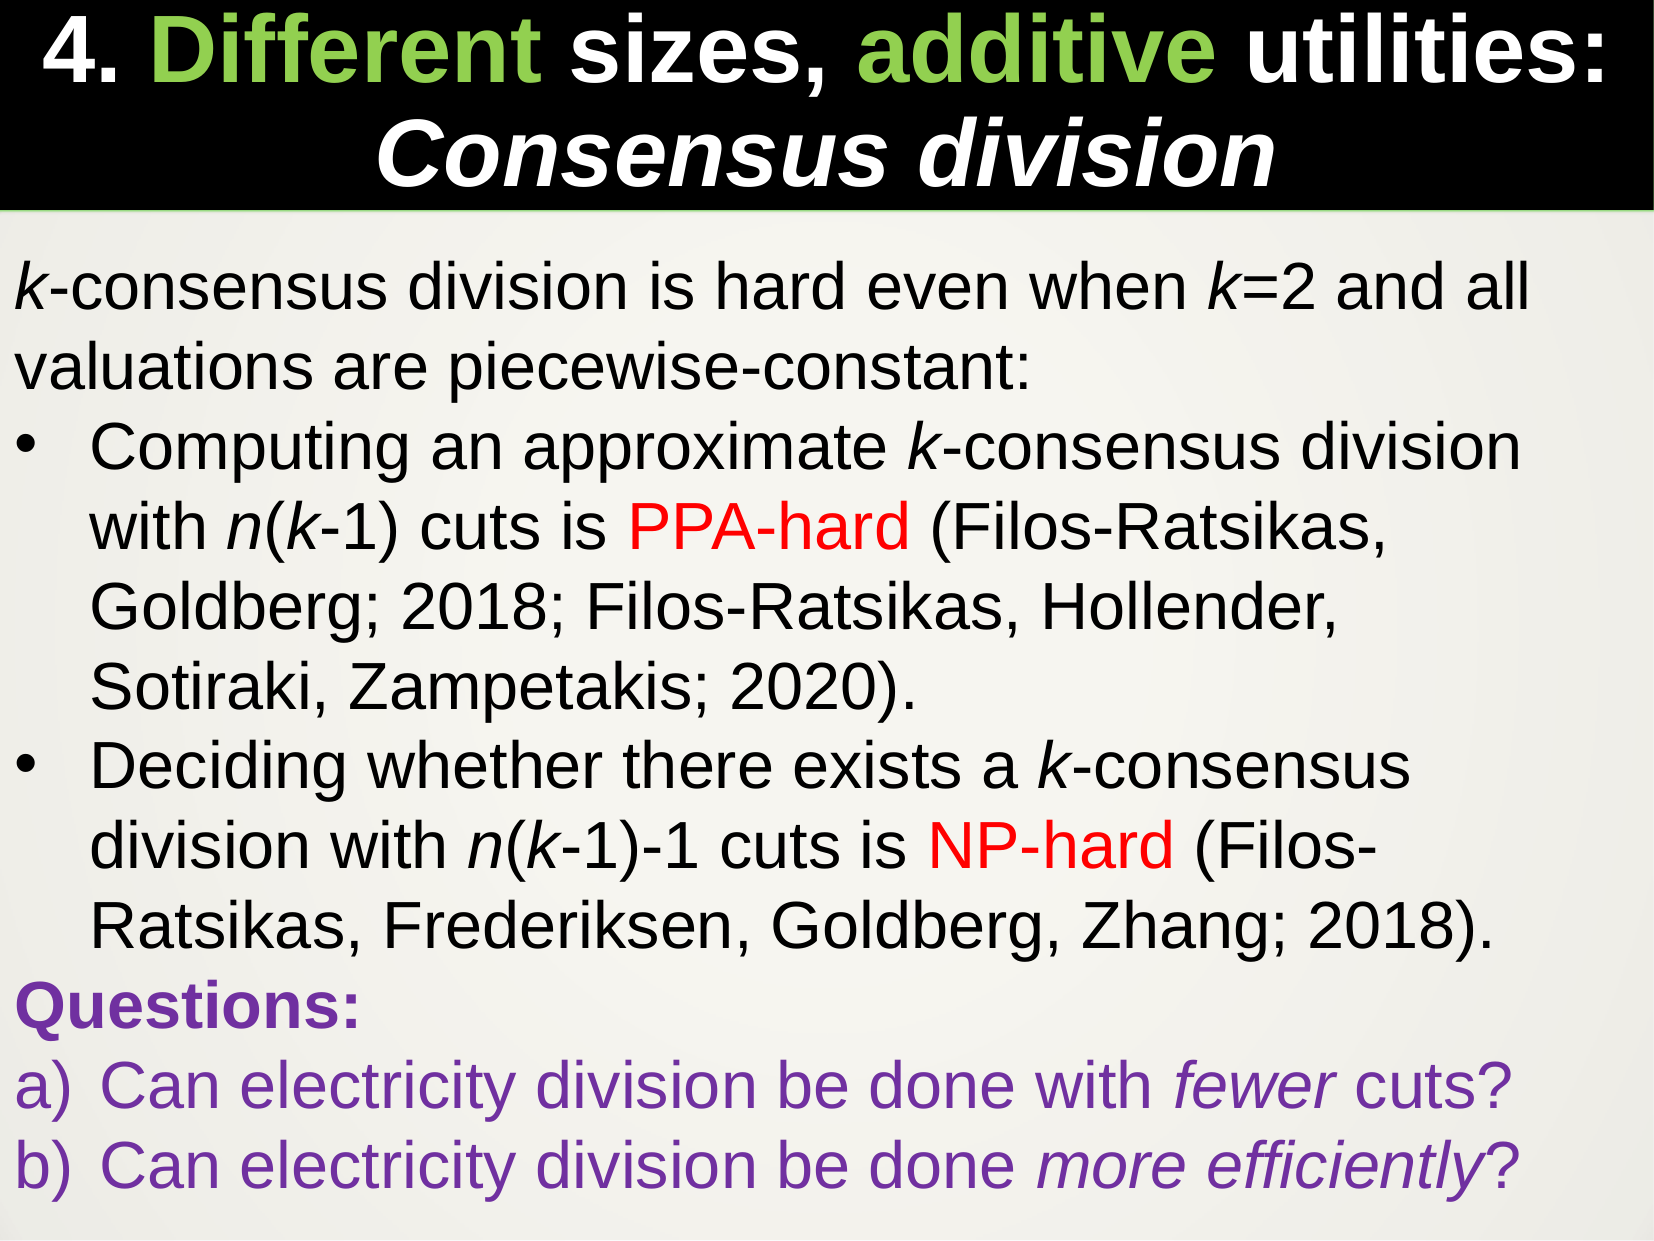

# 4. Different sizes, additive utilities: Consensus division
k-consensus division is hard even when k=2 and all valuations are piecewise-constant:
Computing an approximate k-consensus division with n(k-1) cuts is PPA-hard (Filos-Ratsikas, Goldberg; 2018; Filos-Ratsikas, Hollender, Sotiraki, Zampetakis; 2020).
Deciding whether there exists a k-consensus division with n(k-1)-1 cuts is NP-hard (Filos-Ratsikas, Frederiksen, Goldberg, Zhang; 2018).
Questions:
Can electricity division be done with fewer cuts?
Can electricity division be done more efficiently?